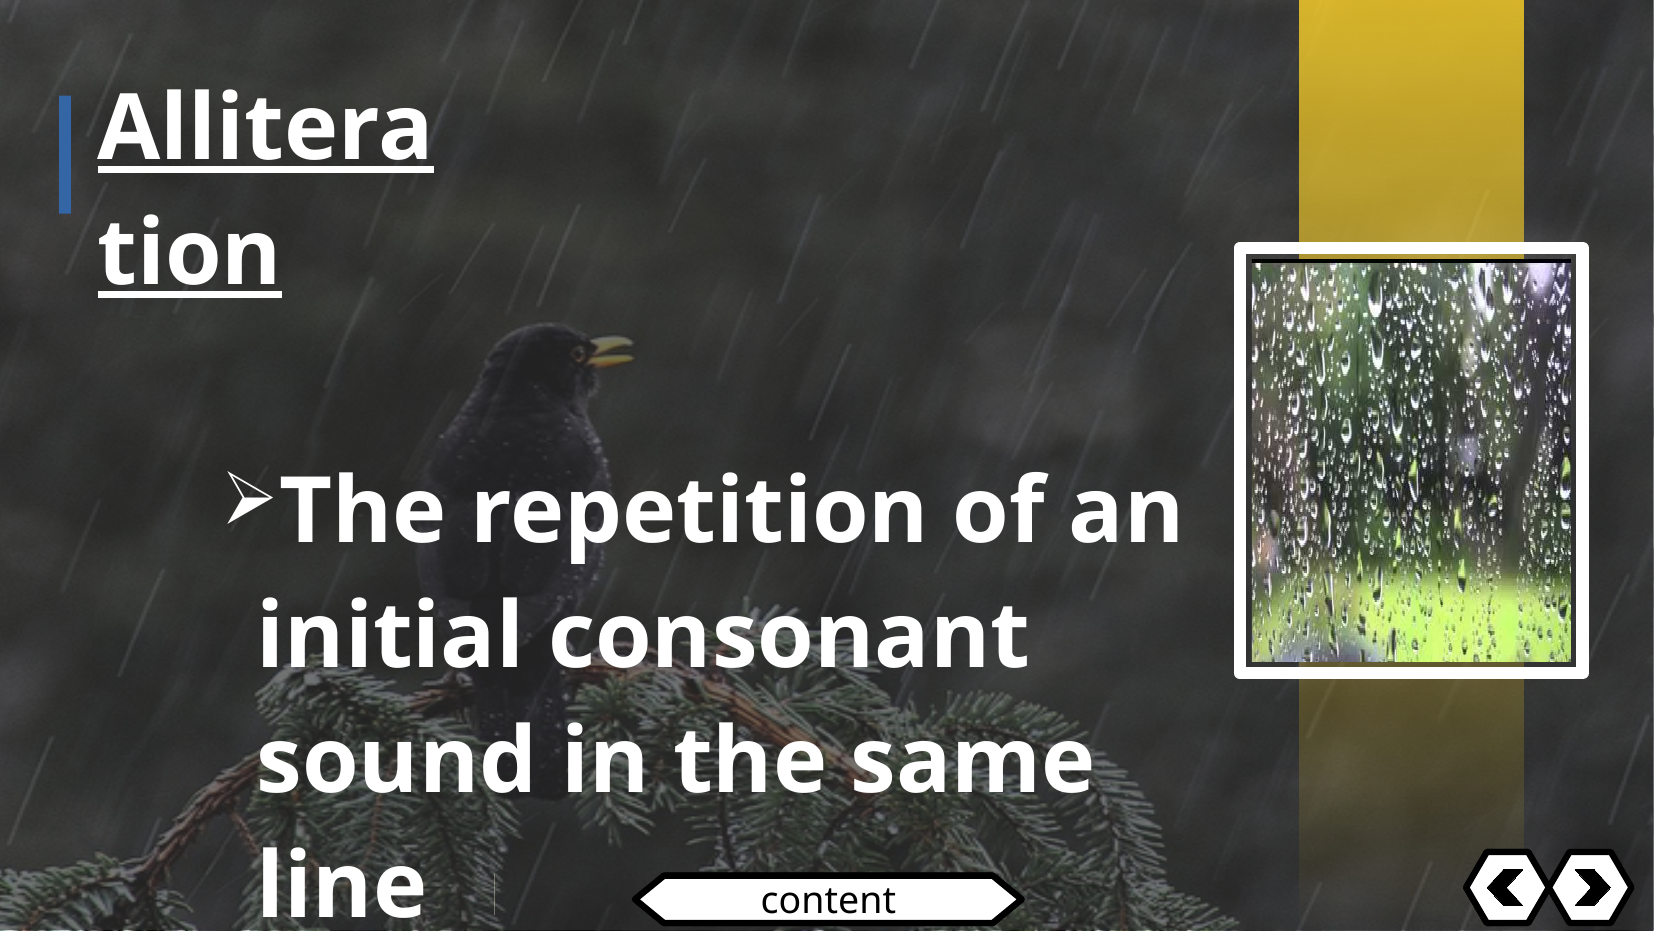

Alliteration
The repetition of an initial consonant sound in the same line
POETIC DEVICES
CONTENT
content